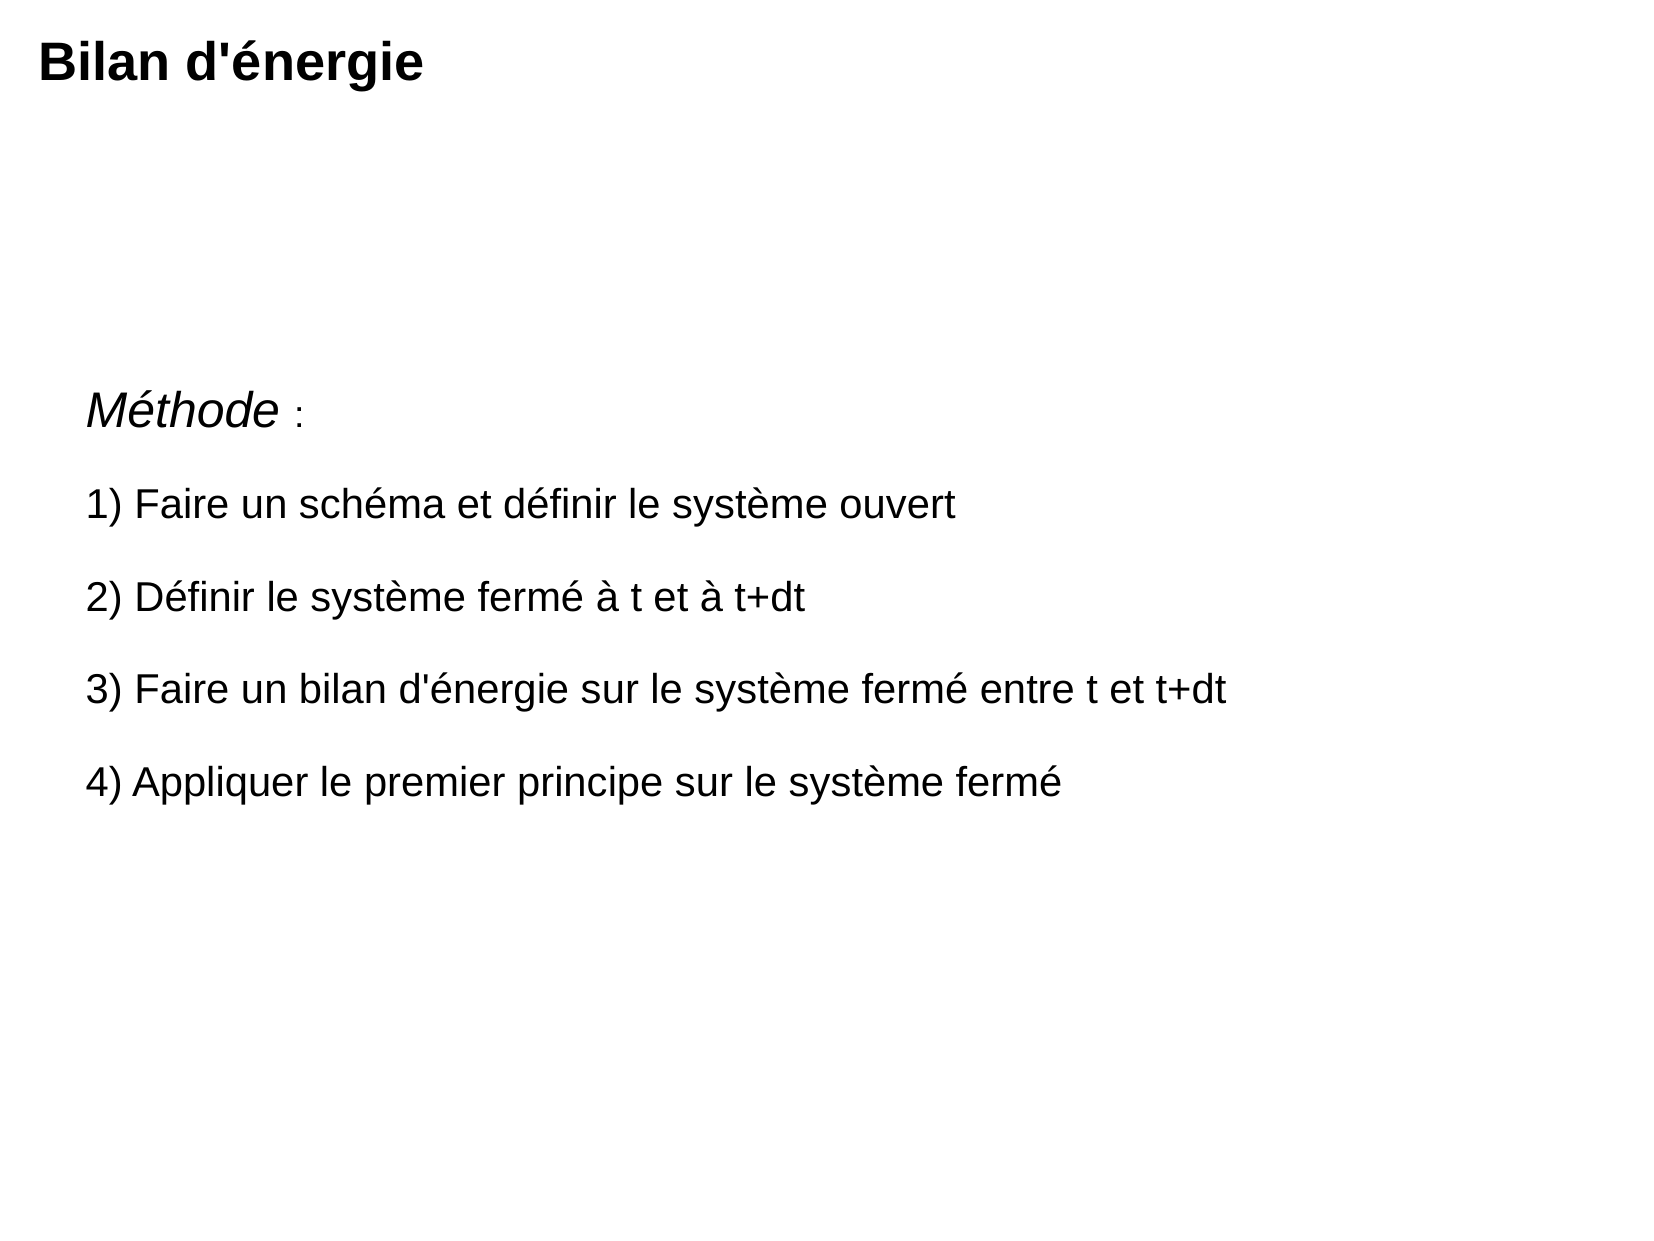

Bilan d'énergie
Méthode :
1) Faire un schéma et définir le système ouvert
2) Définir le système fermé à t et à t+dt
3) Faire un bilan d'énergie sur le système fermé entre t et t+dt
4) Appliquer le premier principe sur le système fermé